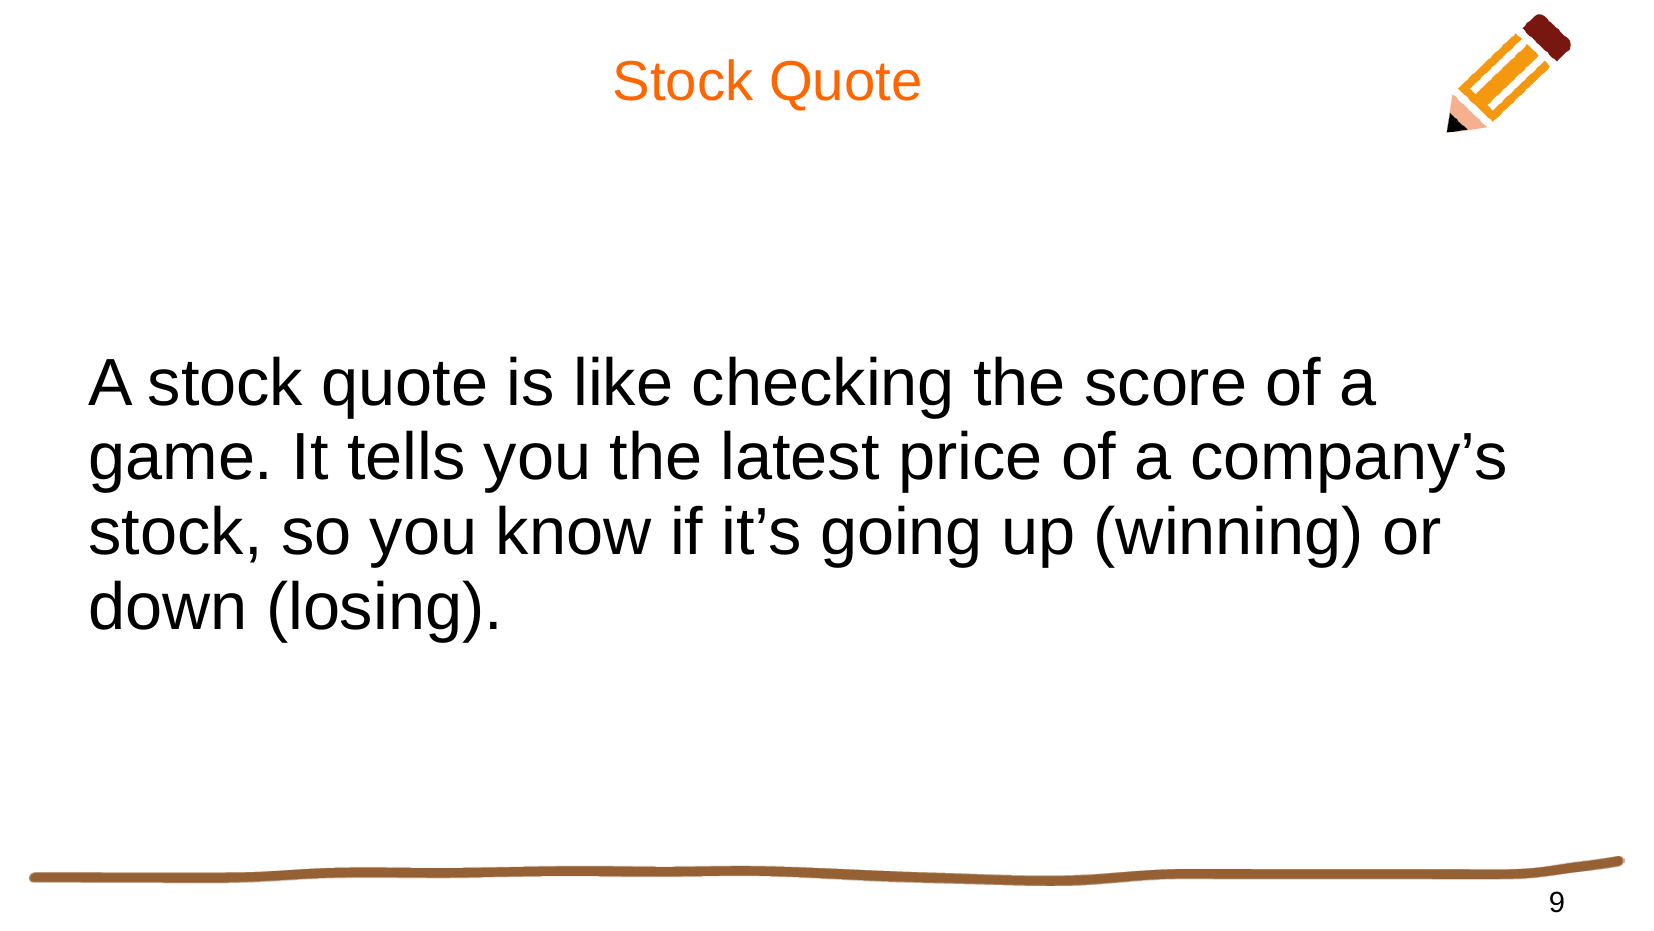

# Stock Quote
A stock quote is like checking the score of a game. It tells you the latest price of a company’s stock, so you know if it’s going up (winning) or down (losing).
9